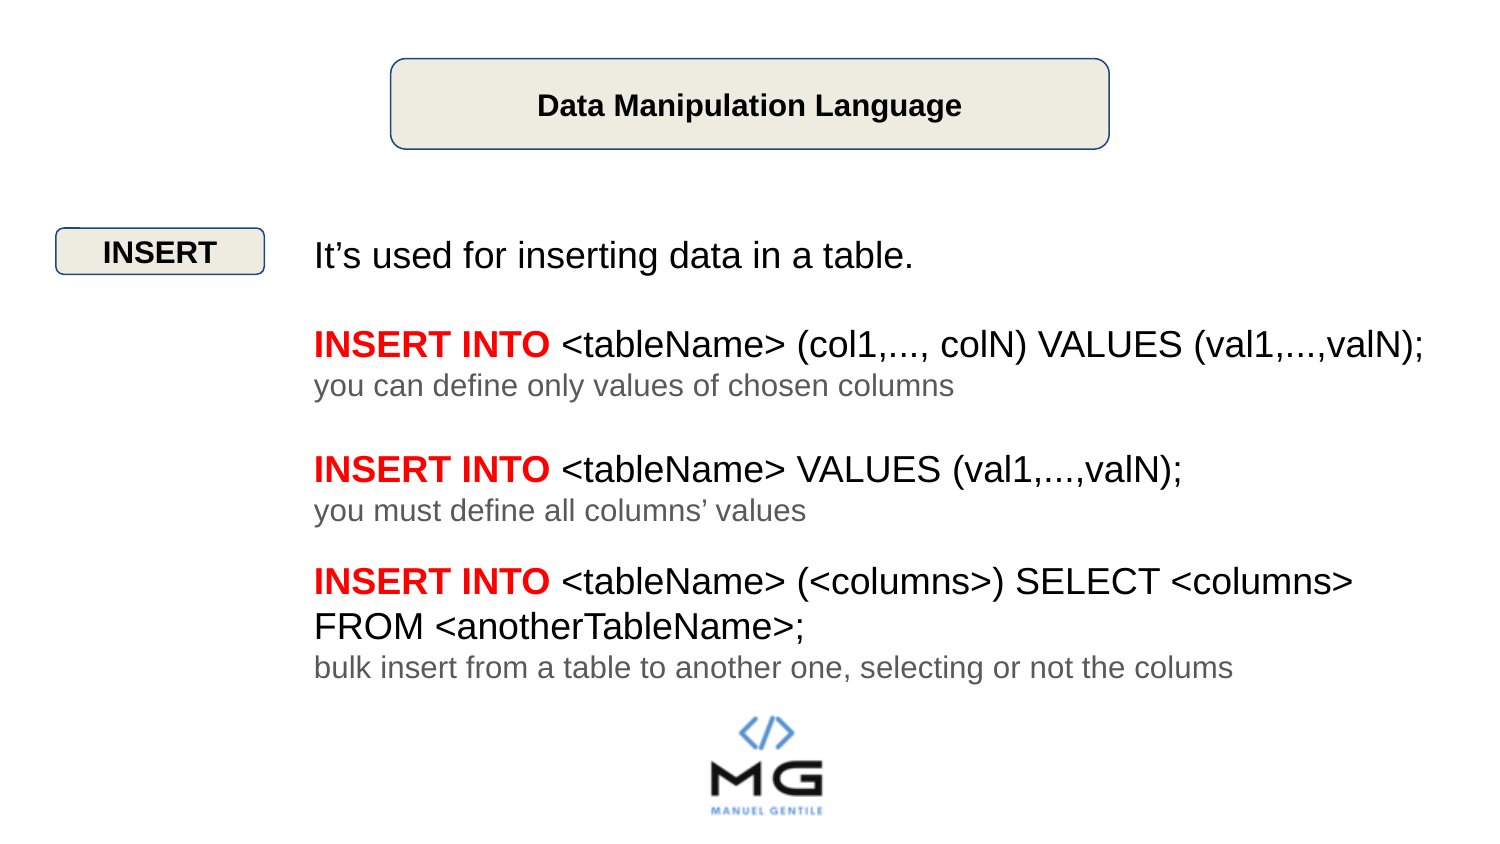

Data Manipulation Language
It’s used for inserting data in a table.
INSERT
INSERT INTO <tableName> (col1,..., colN) VALUES (val1,...,valN);
you can define only values of chosen columns
INSERT INTO <tableName> VALUES (val1,...,valN);
you must define all columns’ values
INSERT INTO <tableName> (<columns>) SELECT <columns> FROM <anotherTableName>;
bulk insert from a table to another one, selecting or not the colums